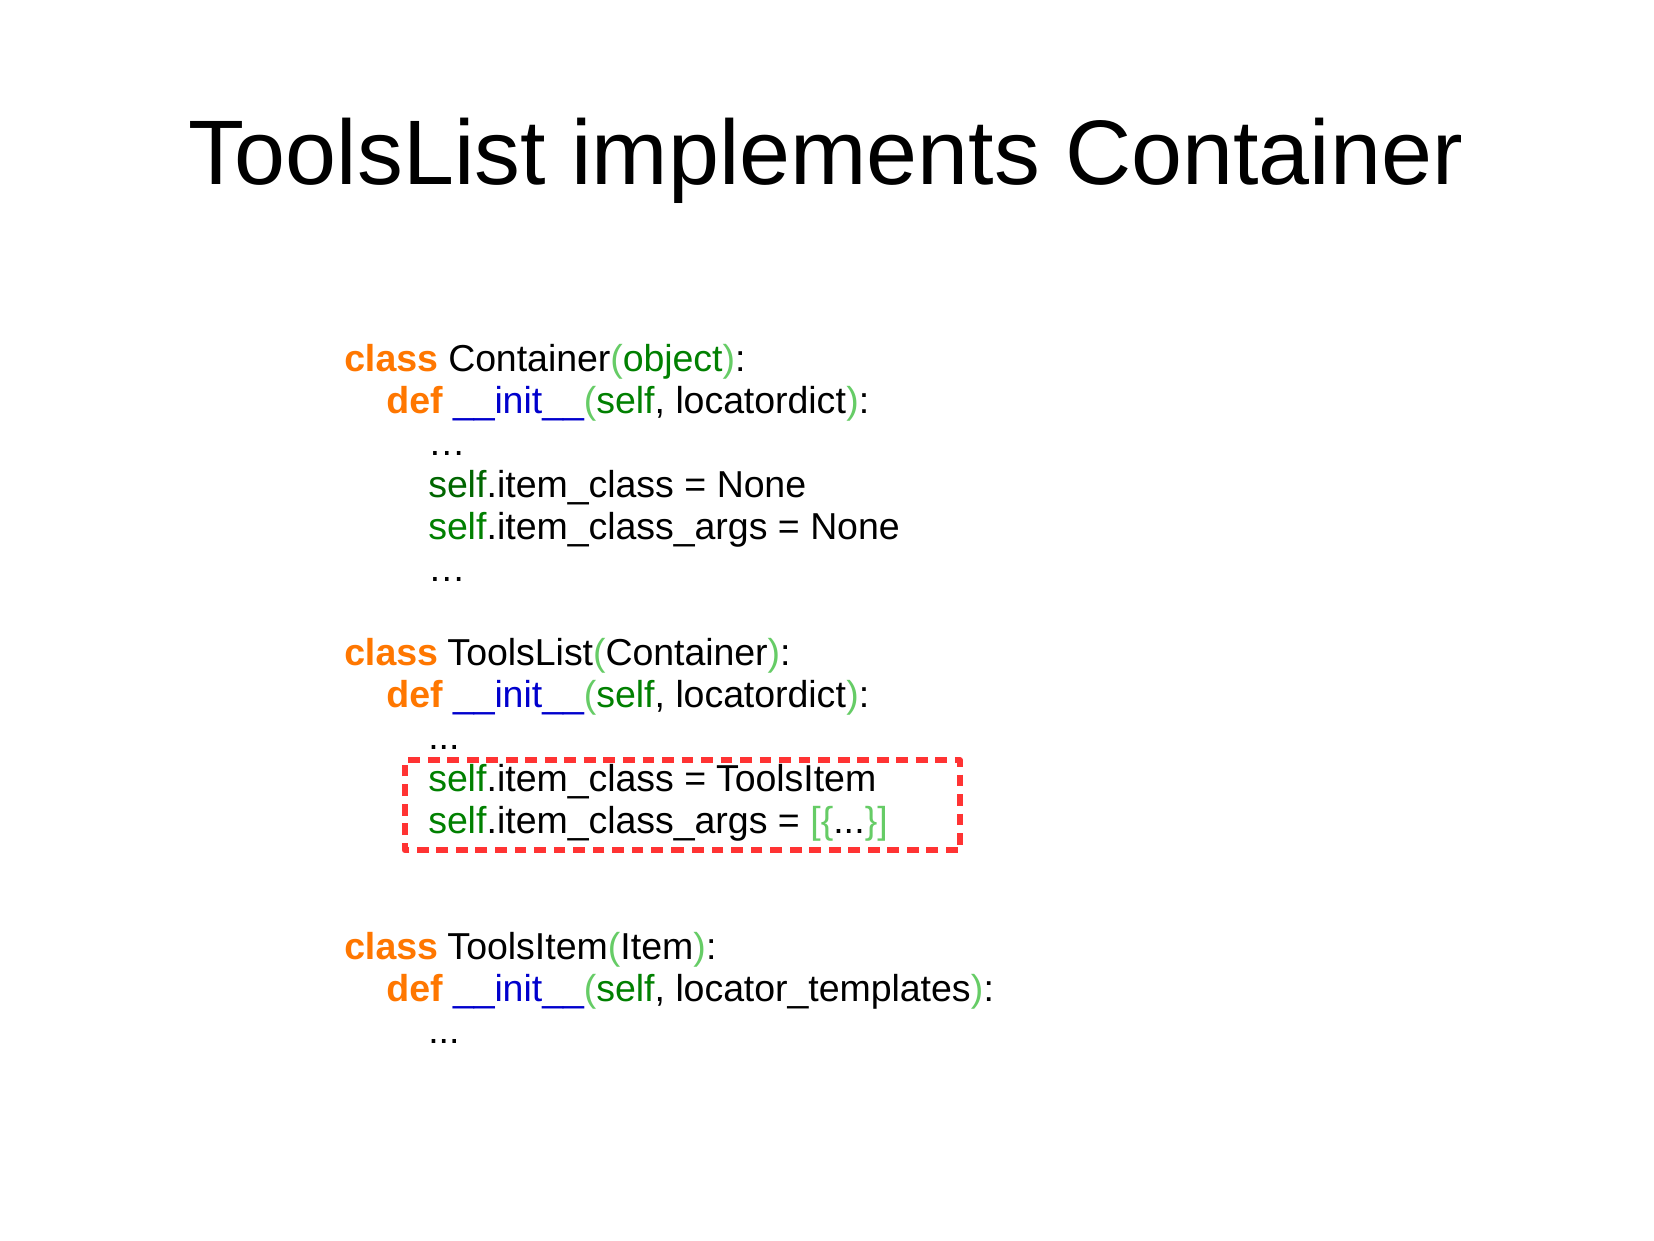

# ToolsList implements Container
class Container(object):
 def __init__(self, locatordict):
 …
 self.item_class = None
 self.item_class_args = None
 …
class ToolsList(Container):
 def __init__(self, locatordict):
 ...
 self.item_class = ToolsItem
 self.item_class_args = [{...}]
class ToolsItem(Item):
 def __init__(self, locator_templates):
 ...